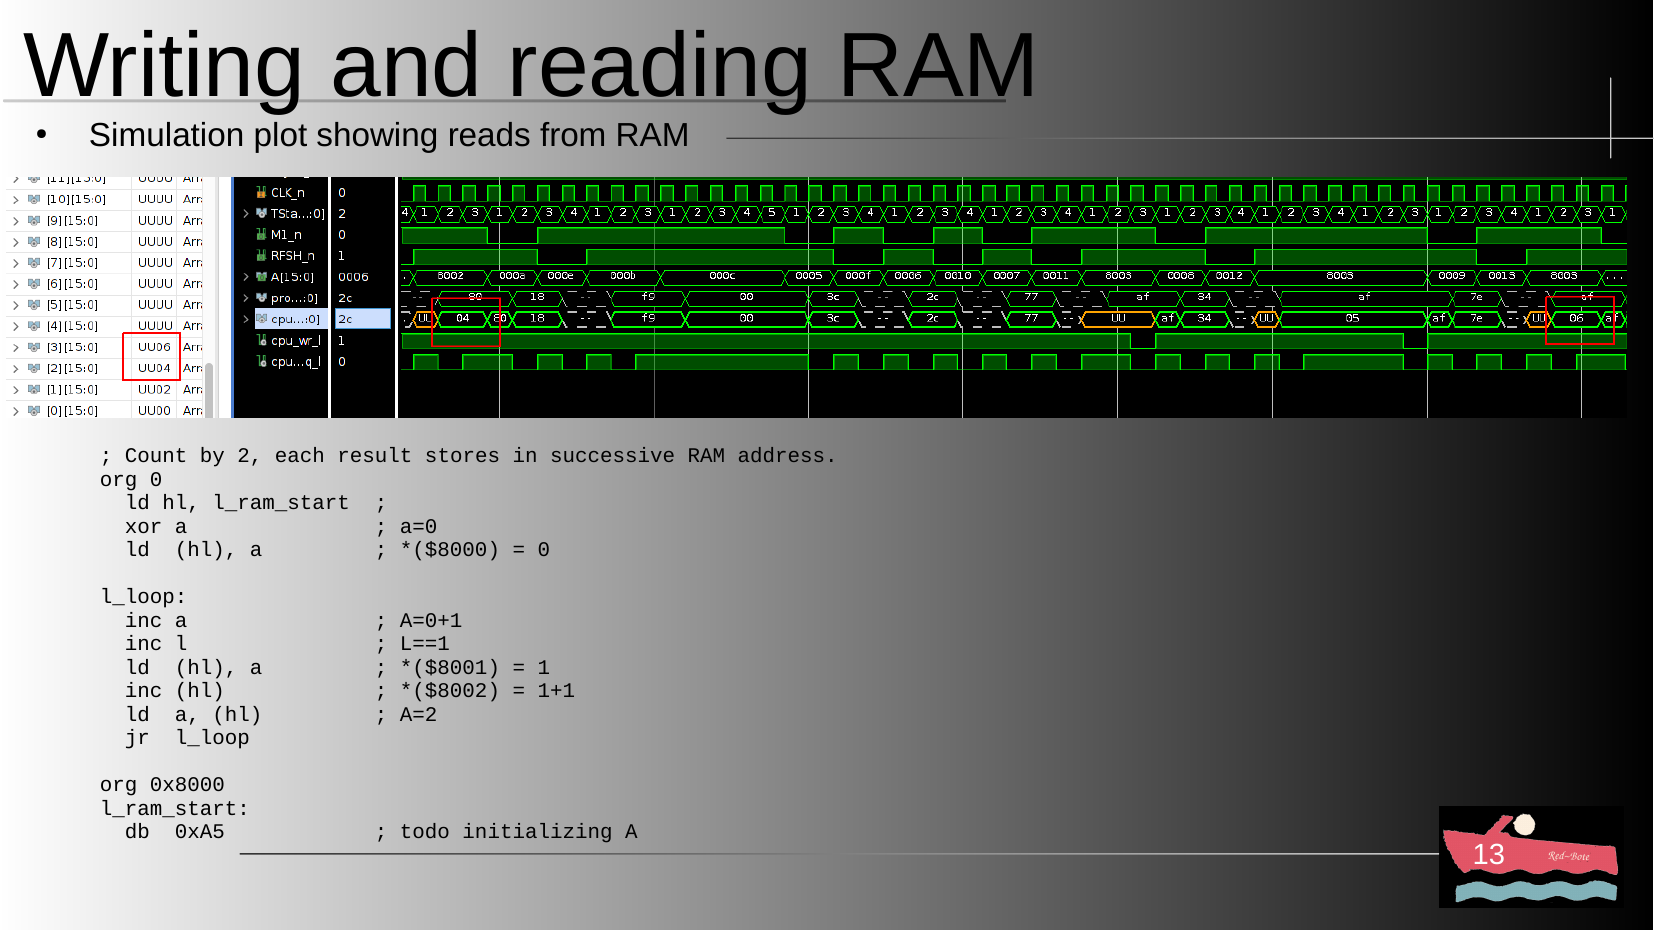

# Writing and reading RAM
Simulation plot showing reads from RAM
; Count by 2, each result stores in successive RAM address.
org 0
 ld hl, l_ram_start ;
 xor a ; a=0
 ld (hl), a ; *($8000) = 0
l_loop:
 inc a ; A=0+1
 inc l ; L==1
 ld (hl), a ; *($8001) = 1
 inc (hl) ; *($8002) = 1+1
 ld a, (hl) ; A=2
 jr l_loop
org 0x8000
l_ram_start:
 db 0xA5 ; todo initializing A
13